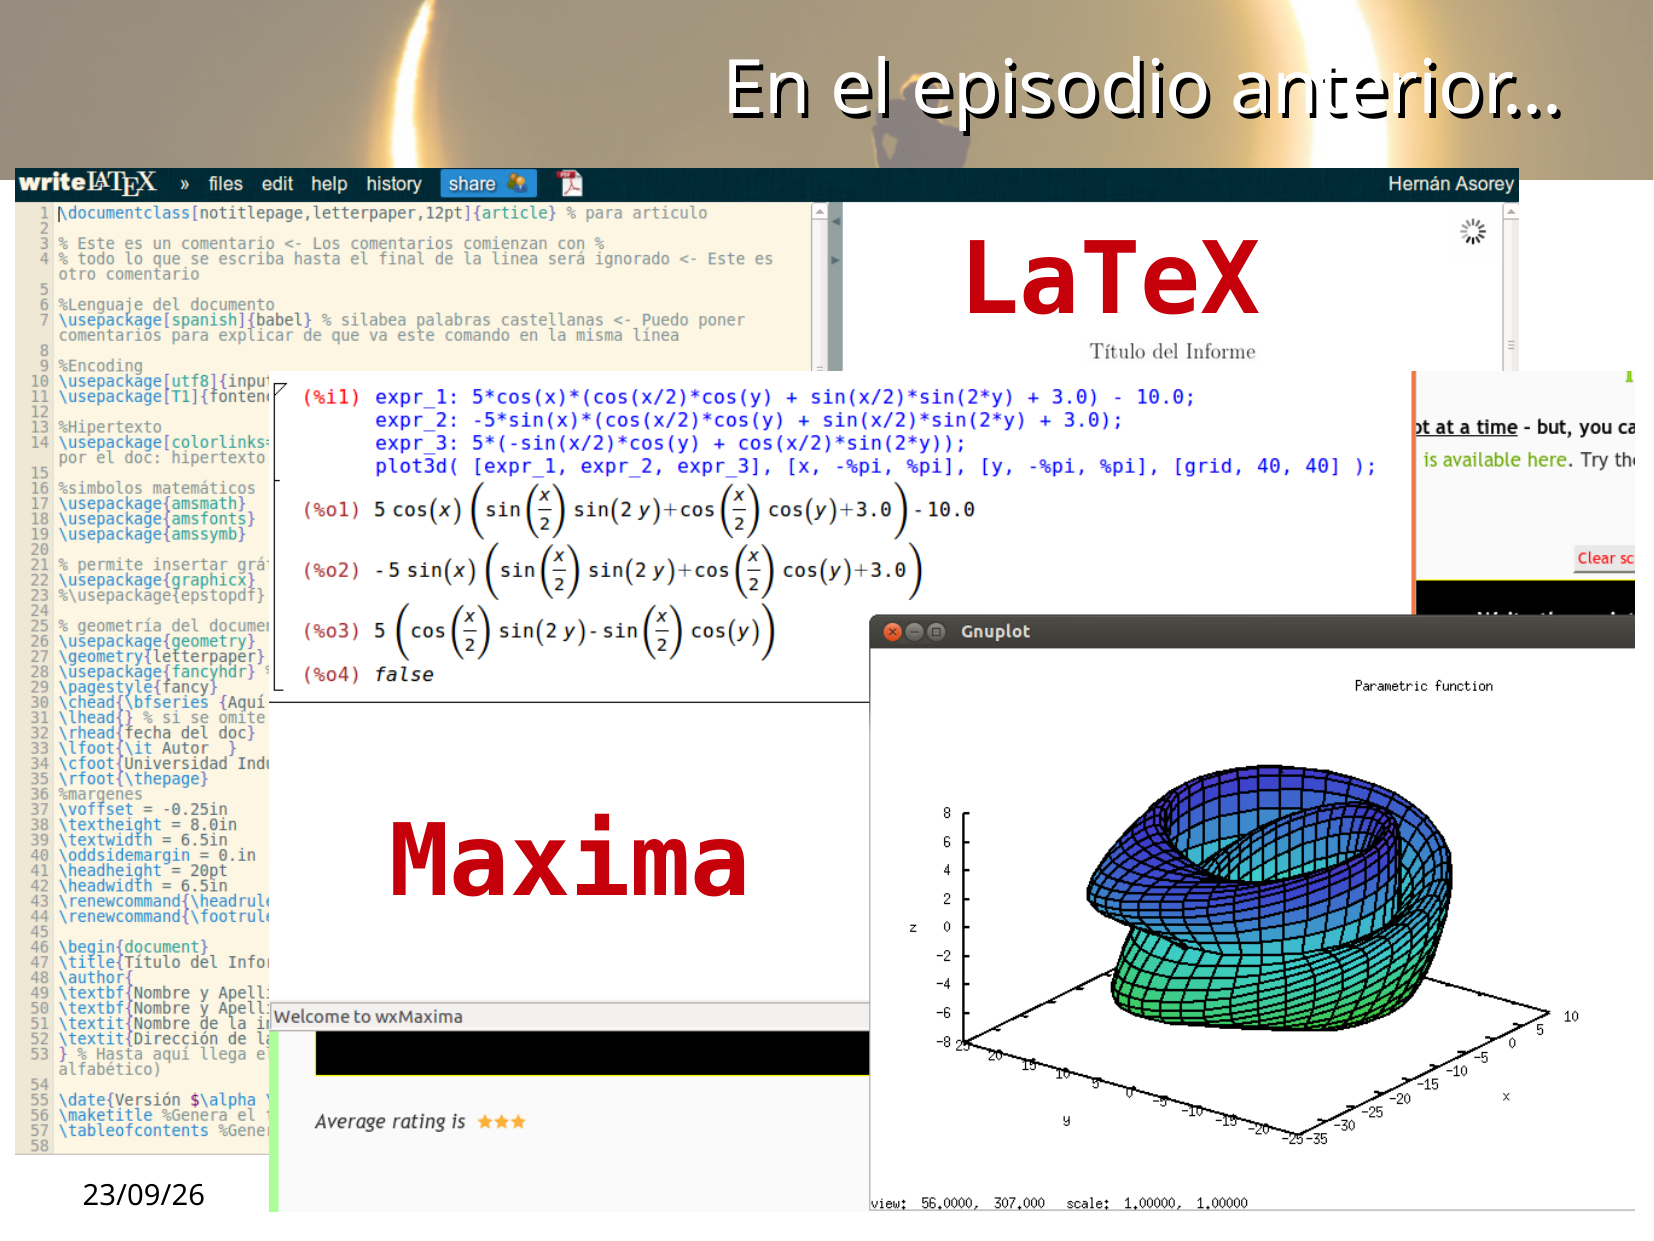

# En el episodio anterior...
LaTeX
Maxima
Fisica Para Todos (Nuñez+Asorey+Estupinian)
16